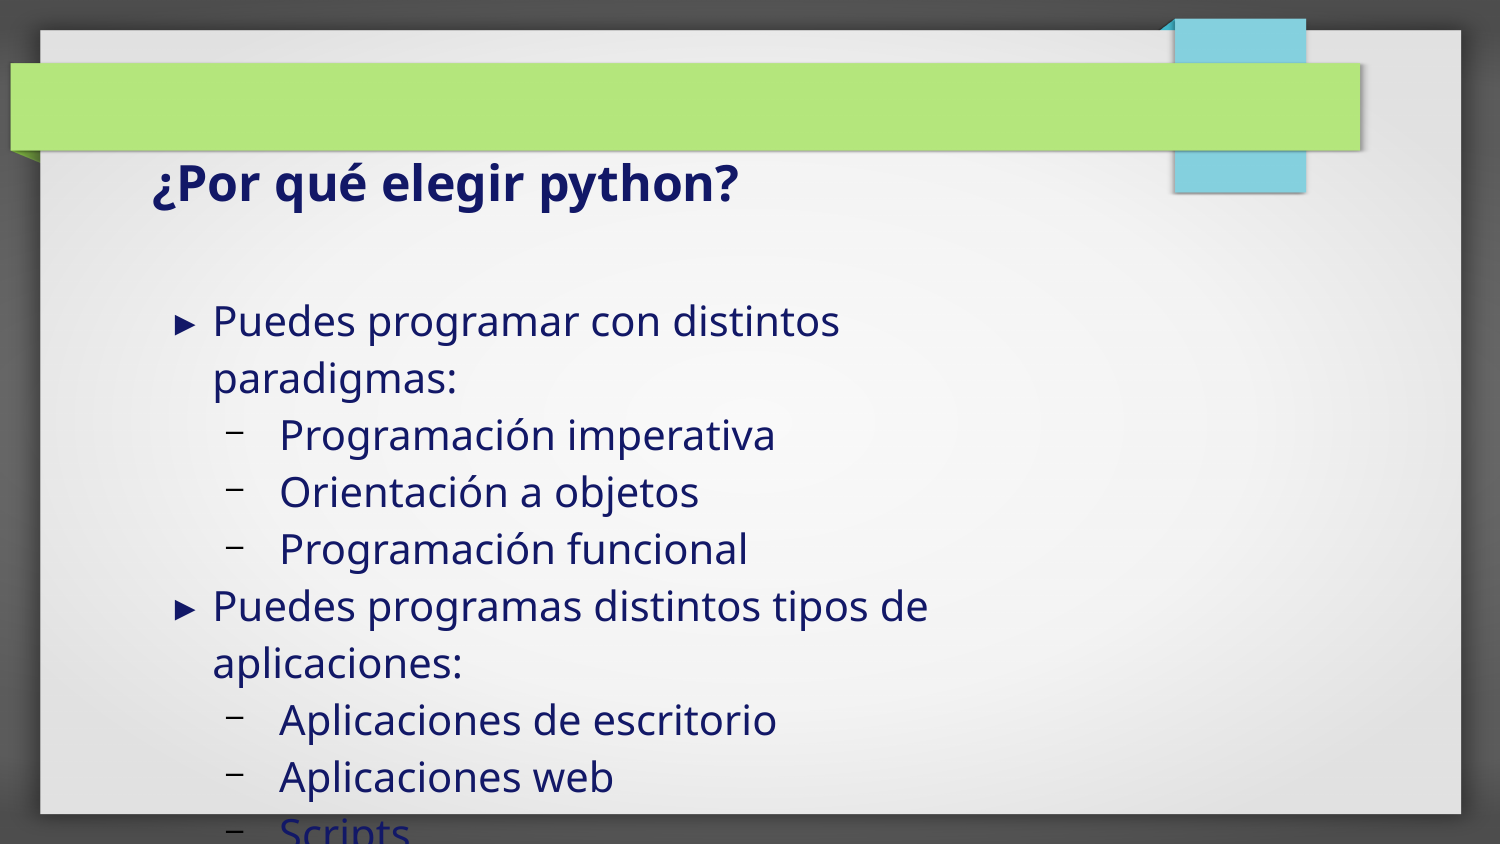

# ¿Por qué elegir python?
Puedes programar con distintos paradigmas:
Programación imperativa
Orientación a objetos
Programación funcional
Puedes programas distintos tipos de aplicaciones:
Aplicaciones de escritorio
Aplicaciones web
Scripts